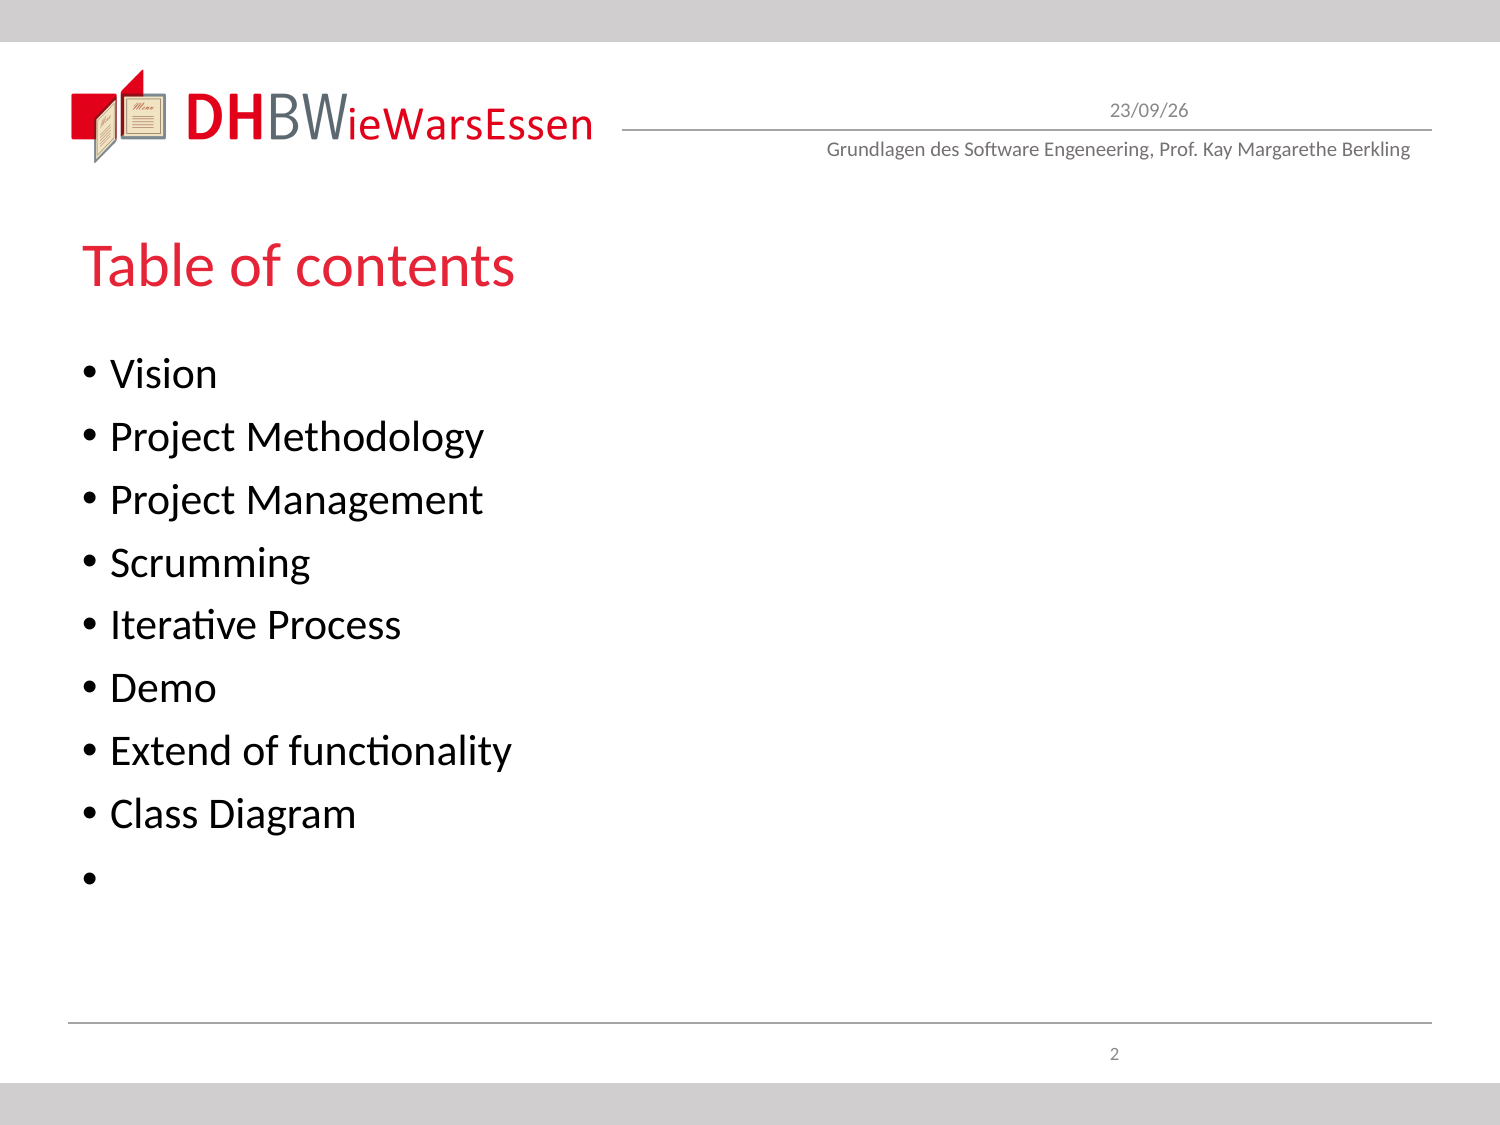

Table of contents
# Vision
Project Methodology
Project Management
Scrumming
Iterative Process
Demo
Extend of functionality
Class Diagram